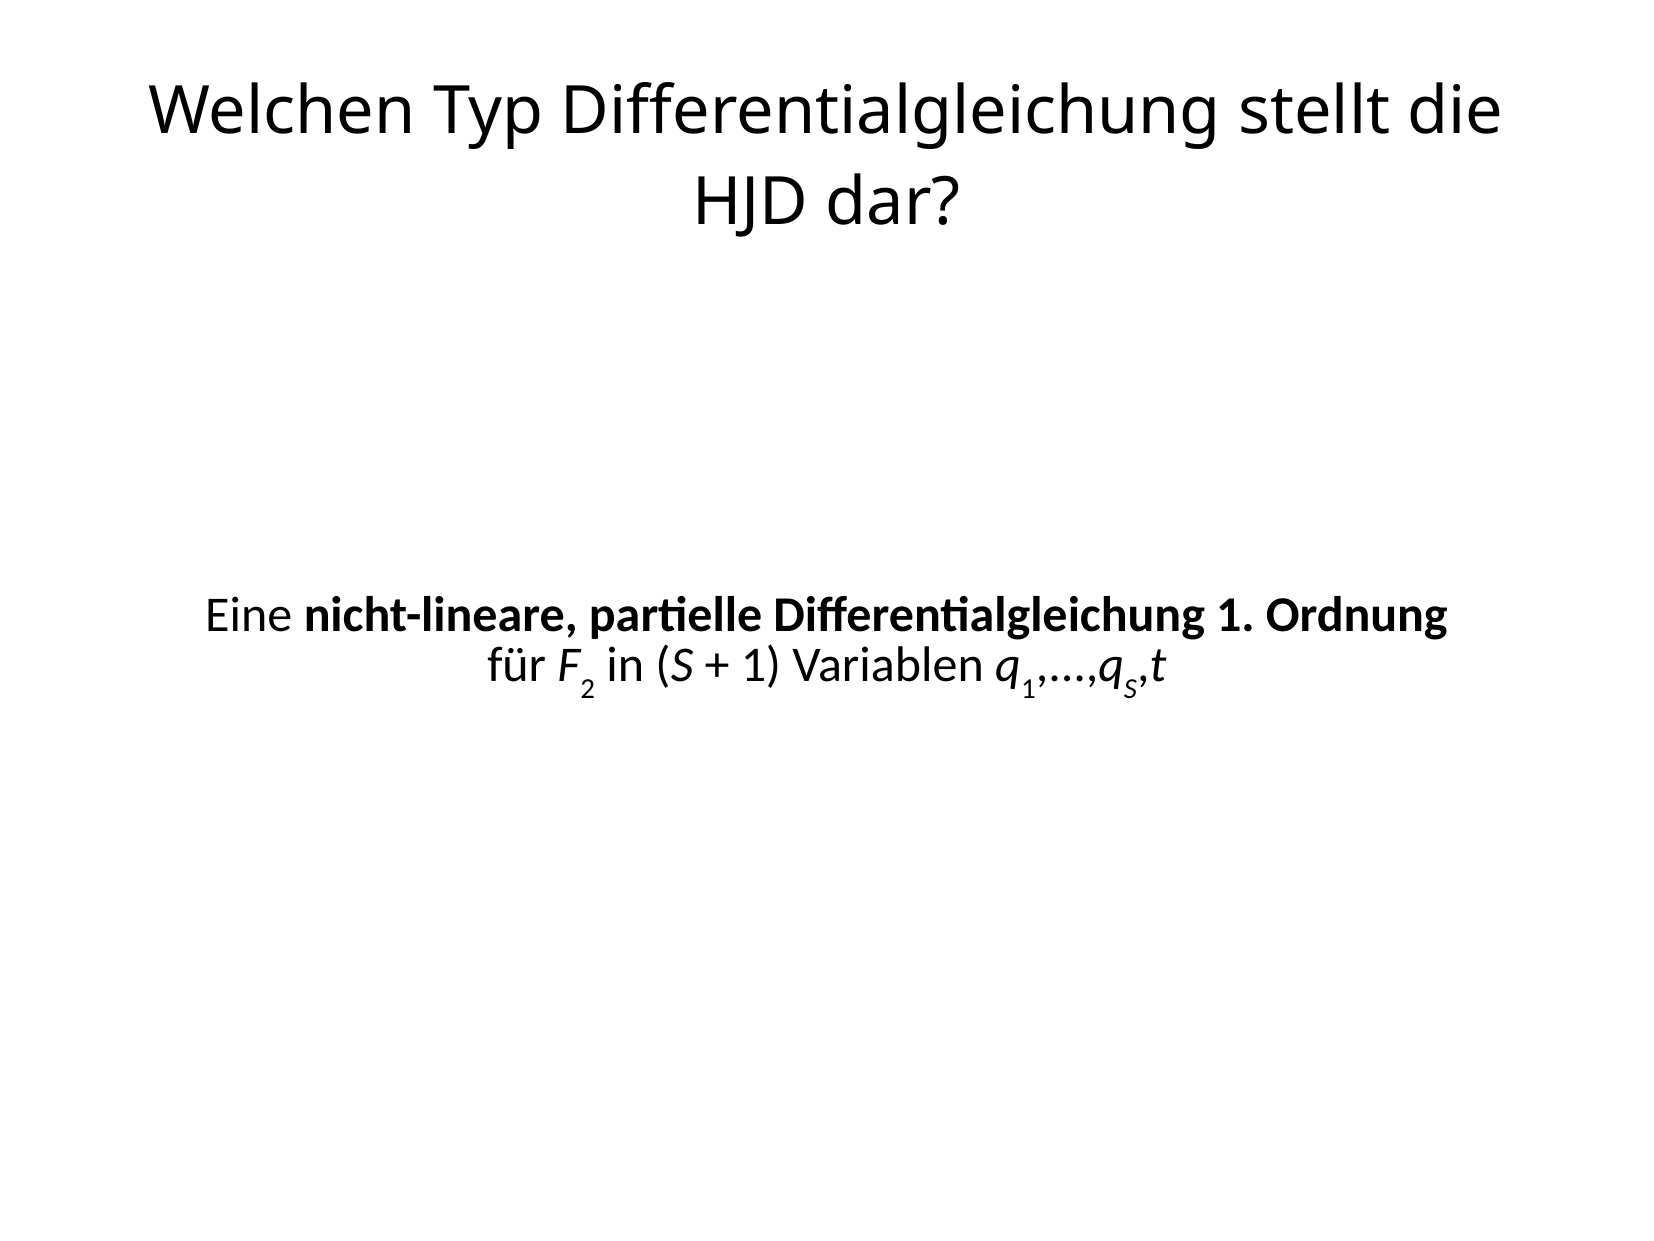

# Welchen Typ Differentialgleichung stellt die HJD dar?
Eine nicht-lineare, partielle Differentialgleichung 1. Ordnung
für F2 in (S + 1) Variablen q1,...,qS,t